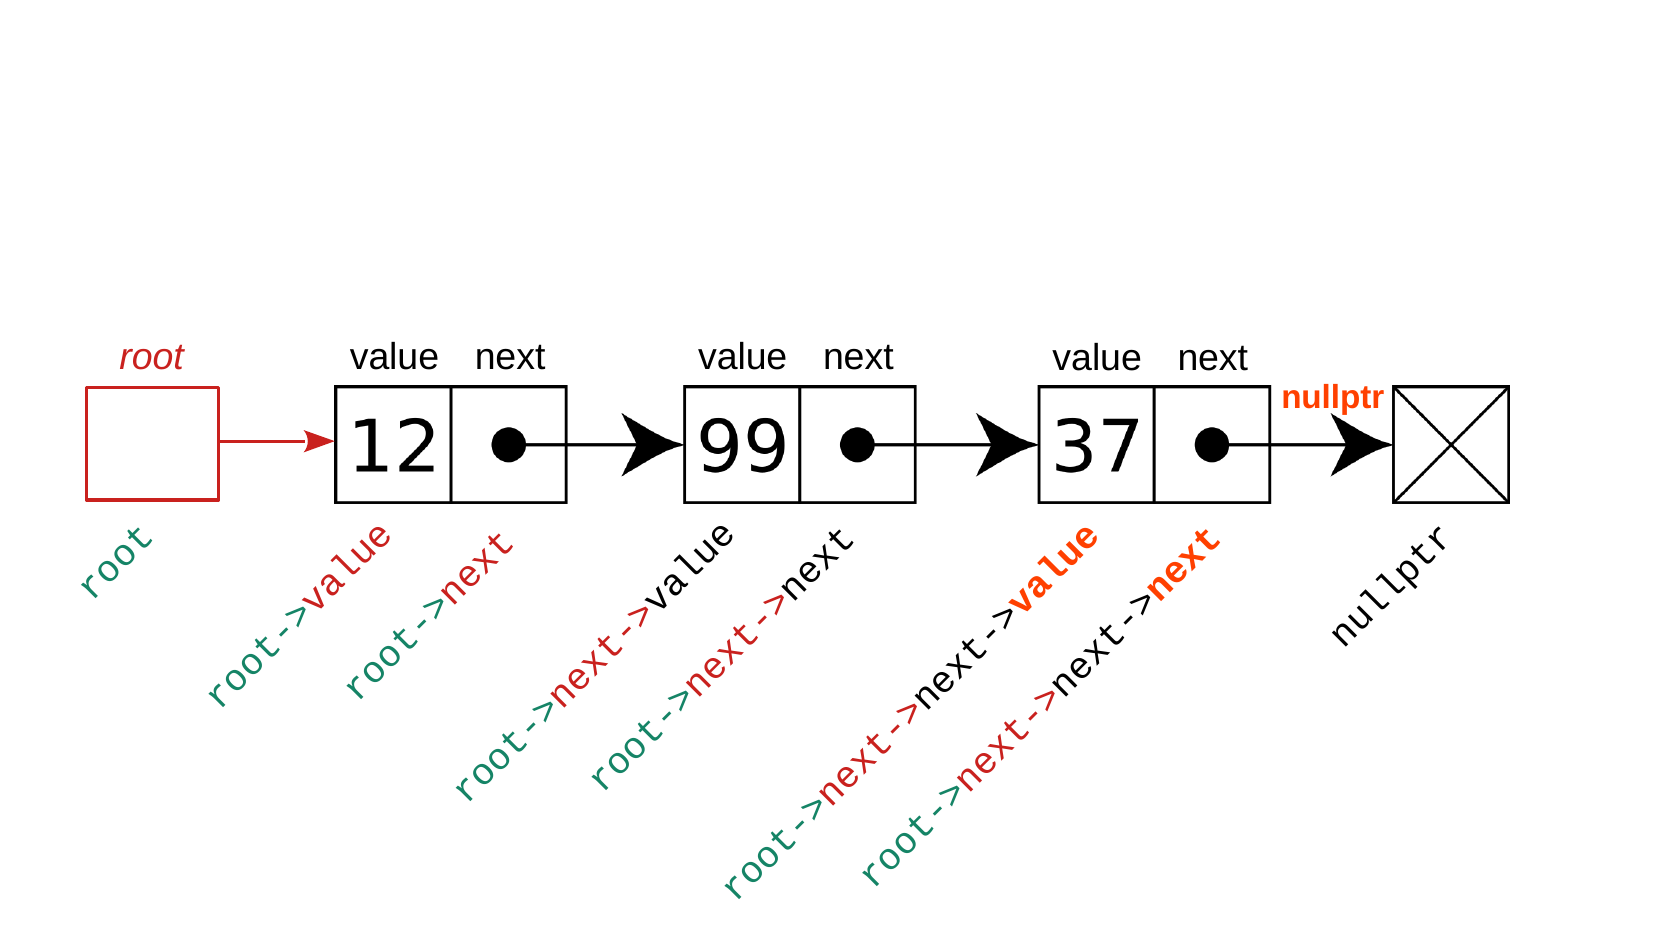

value
next
root
value
next
value
next
nullptr
root
nullptr
root->value
root->next
root->next->next
root->next->value
root->next->next->next
root->next->next->value